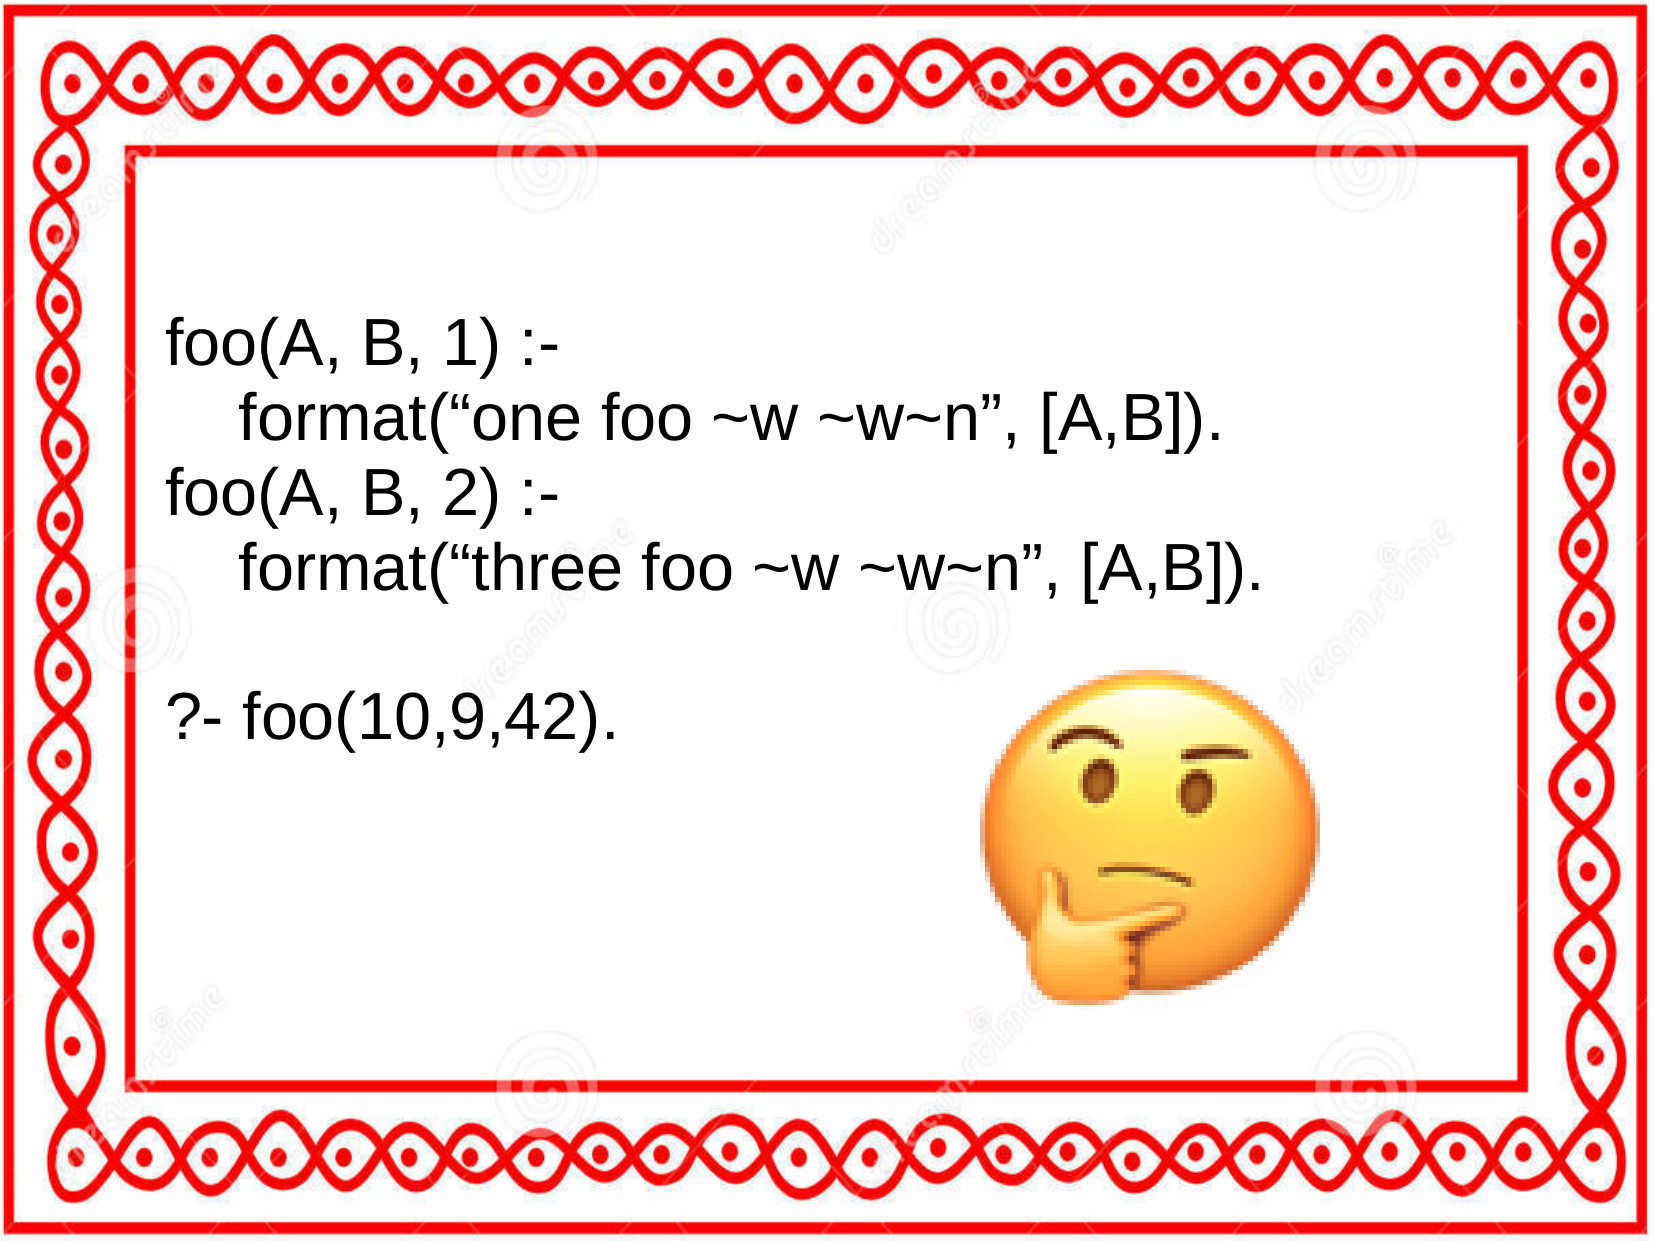

# foo(A, B, 1) :-
 format(“one foo ~w ~w~n”, [A,B]).
foo(A, B, 2) :-
 format(“three foo ~w ~w~n”, [A,B]).
?- foo(10,9,42).